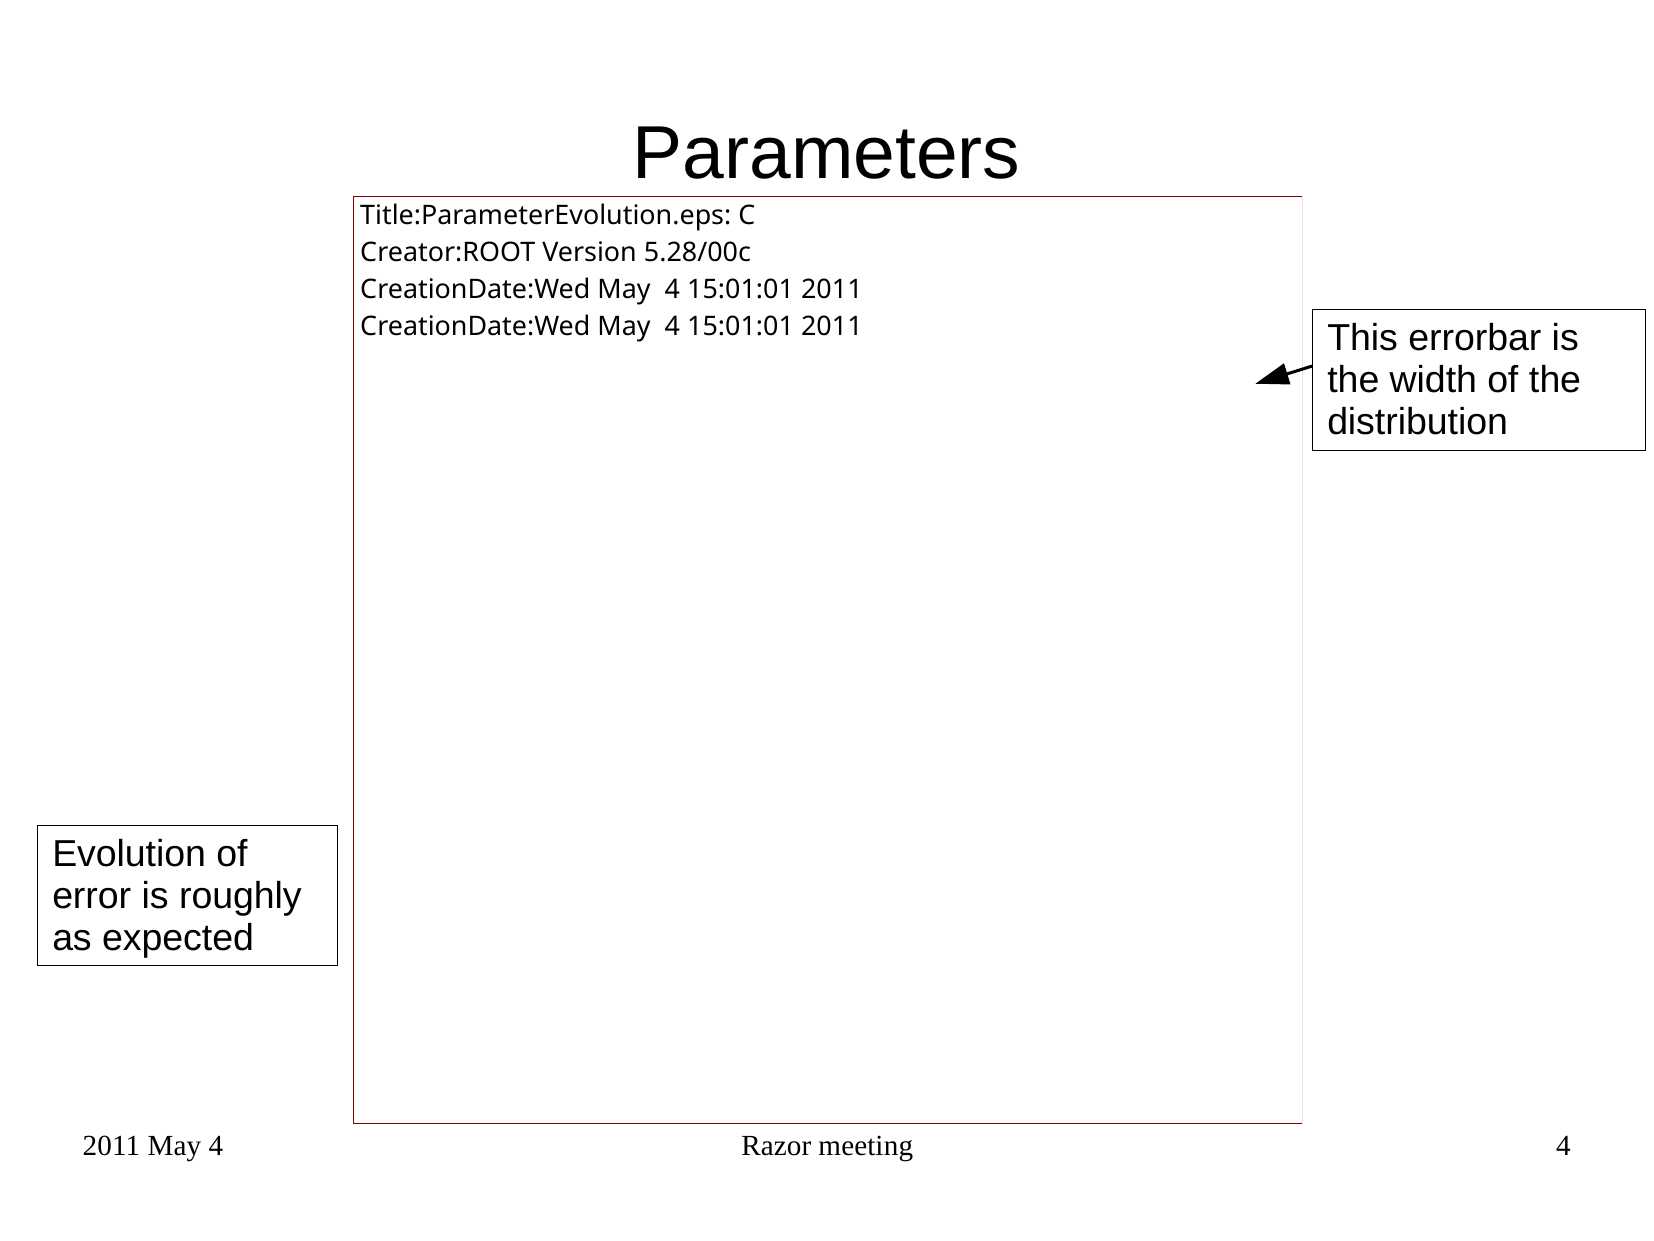

# Parameters
This errorbar is the width of the distribution
Evolution of error is roughly as expected
2011 May 4
Razor meeting
4